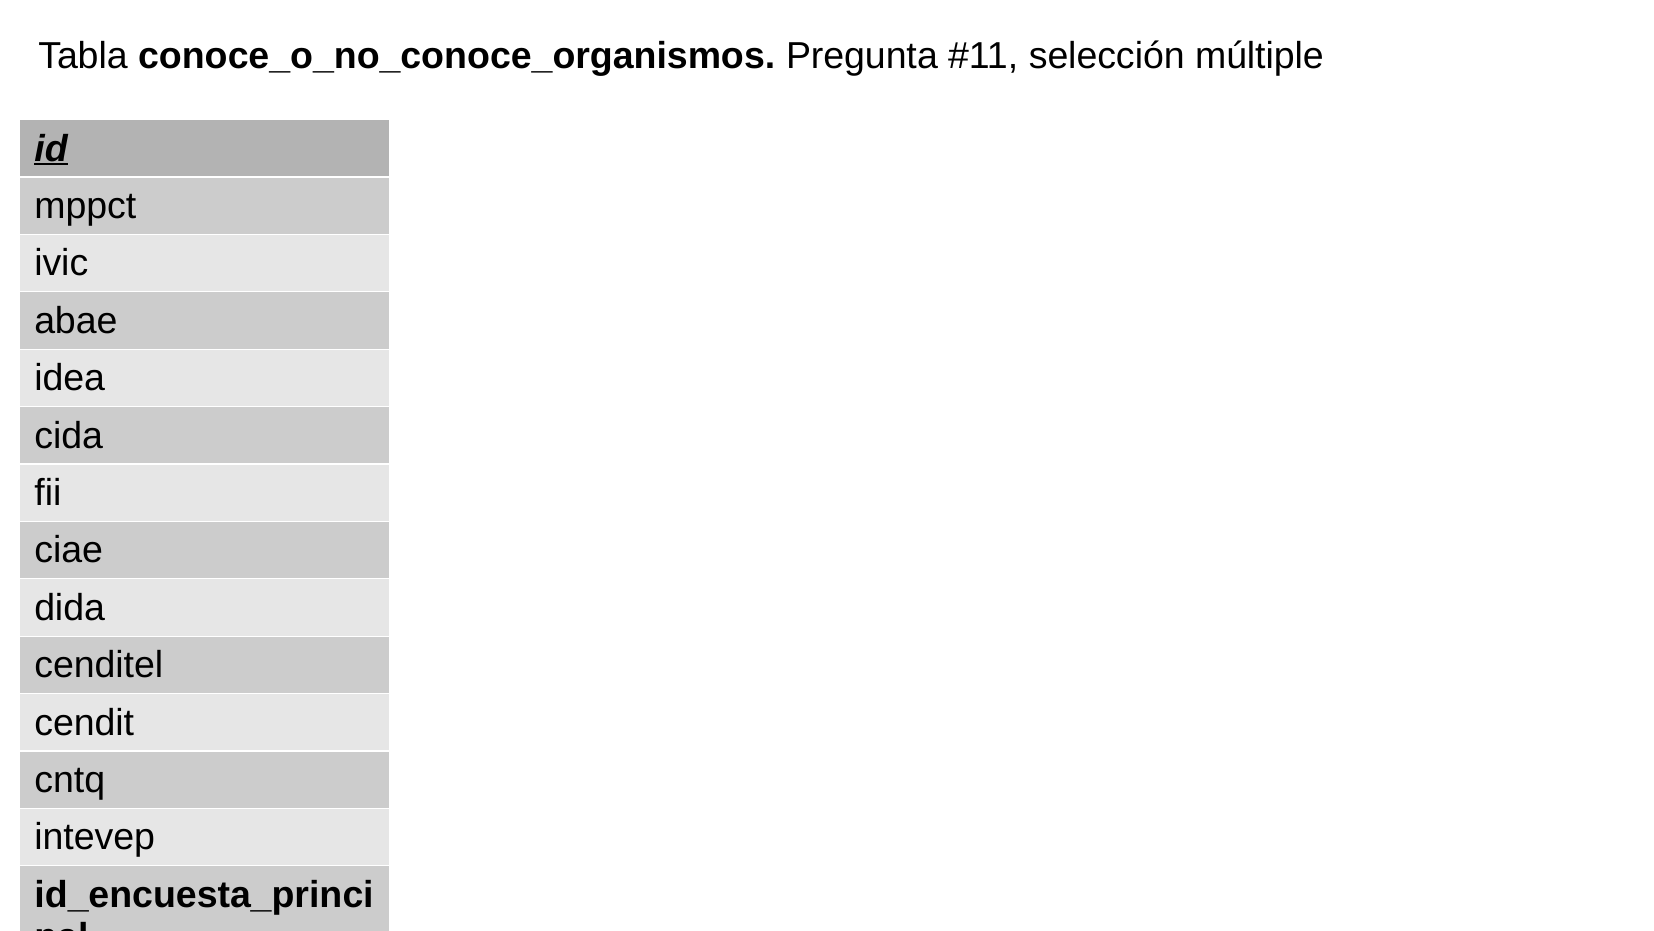

Tabla conoce_o_no_conoce_organismos. Pregunta #11, selección múltiple
| id |
| --- |
| mppct |
| ivic |
| abae |
| idea |
| cida |
| fii |
| ciae |
| dida |
| cenditel |
| cendit |
| cntq |
| intevep |
| id\_encuesta\_principal |